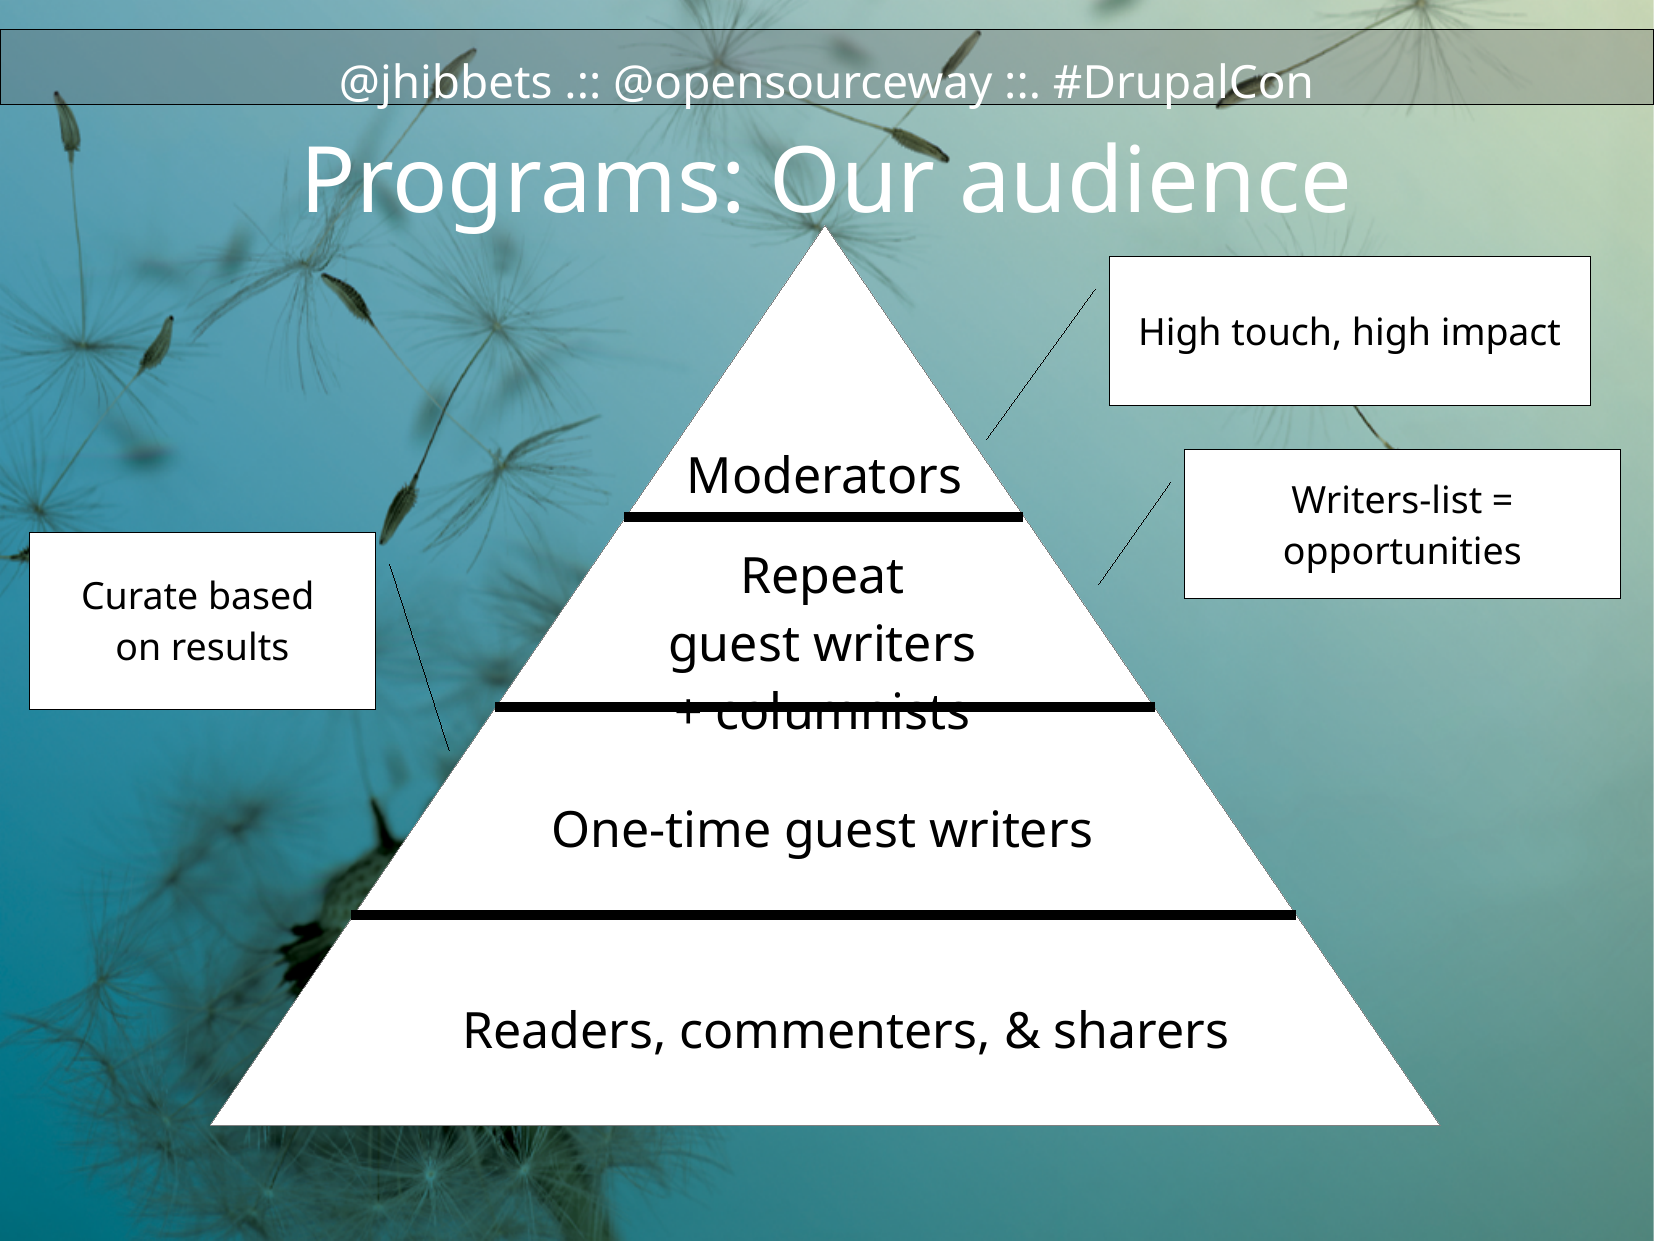

# Programs: Our audience
High touch, high impact
Moderators
Writers-list =
opportunities
Curate based
on results
Repeat
guest writers
+ columnists
One-time guest writers
Readers, commenters, & sharers